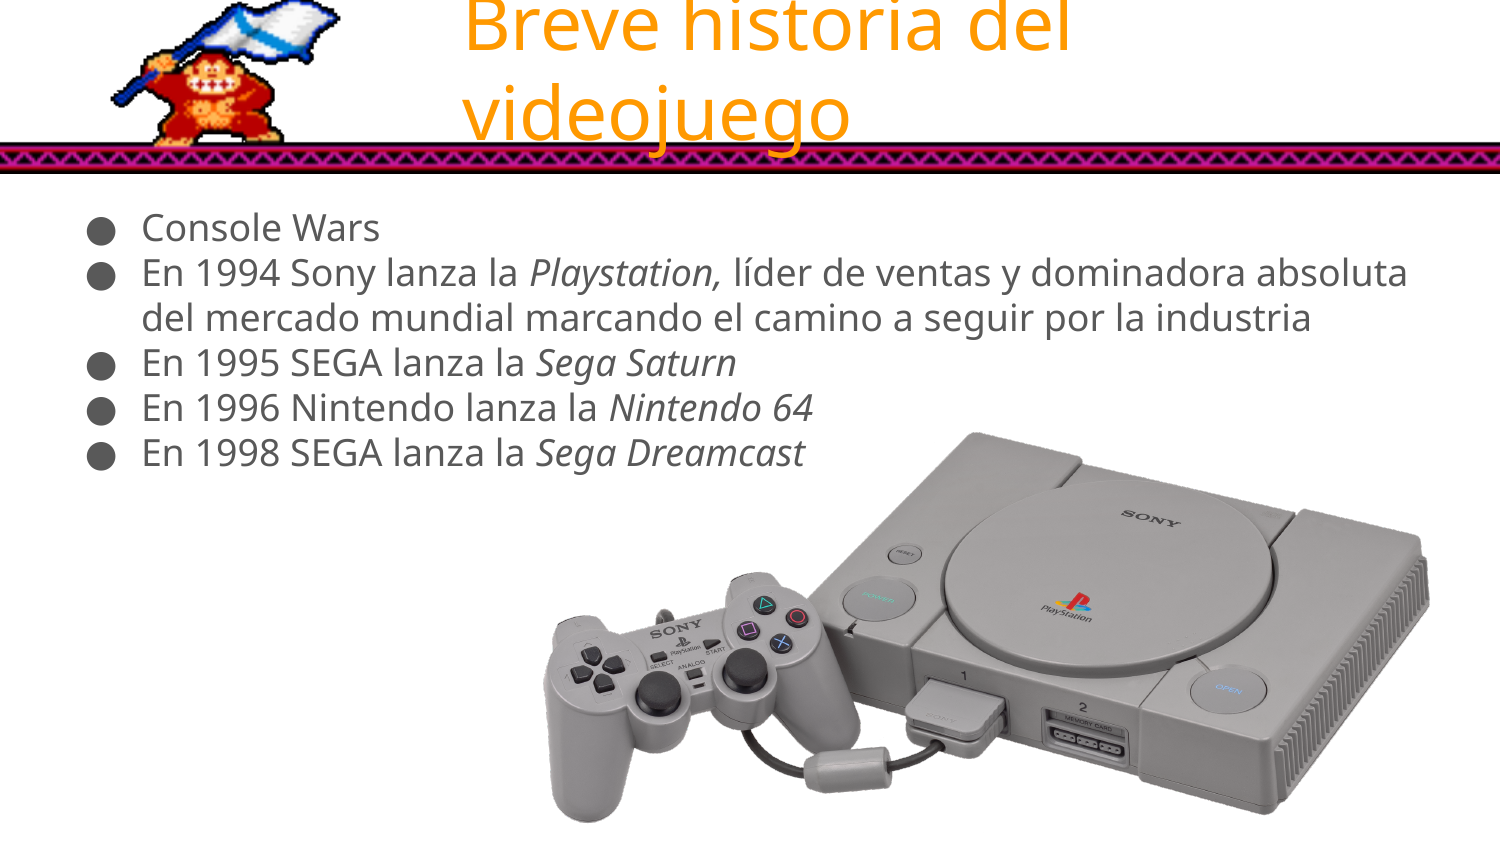

# Breve historia del videojuego
Console Wars
En 1994 Sony lanza la Playstation, líder de ventas y dominadora absoluta del mercado mundial marcando el camino a seguir por la industria
En 1995 SEGA lanza la Sega Saturn
En 1996 Nintendo lanza la Nintendo 64
En 1998 SEGA lanza la Sega Dreamcast